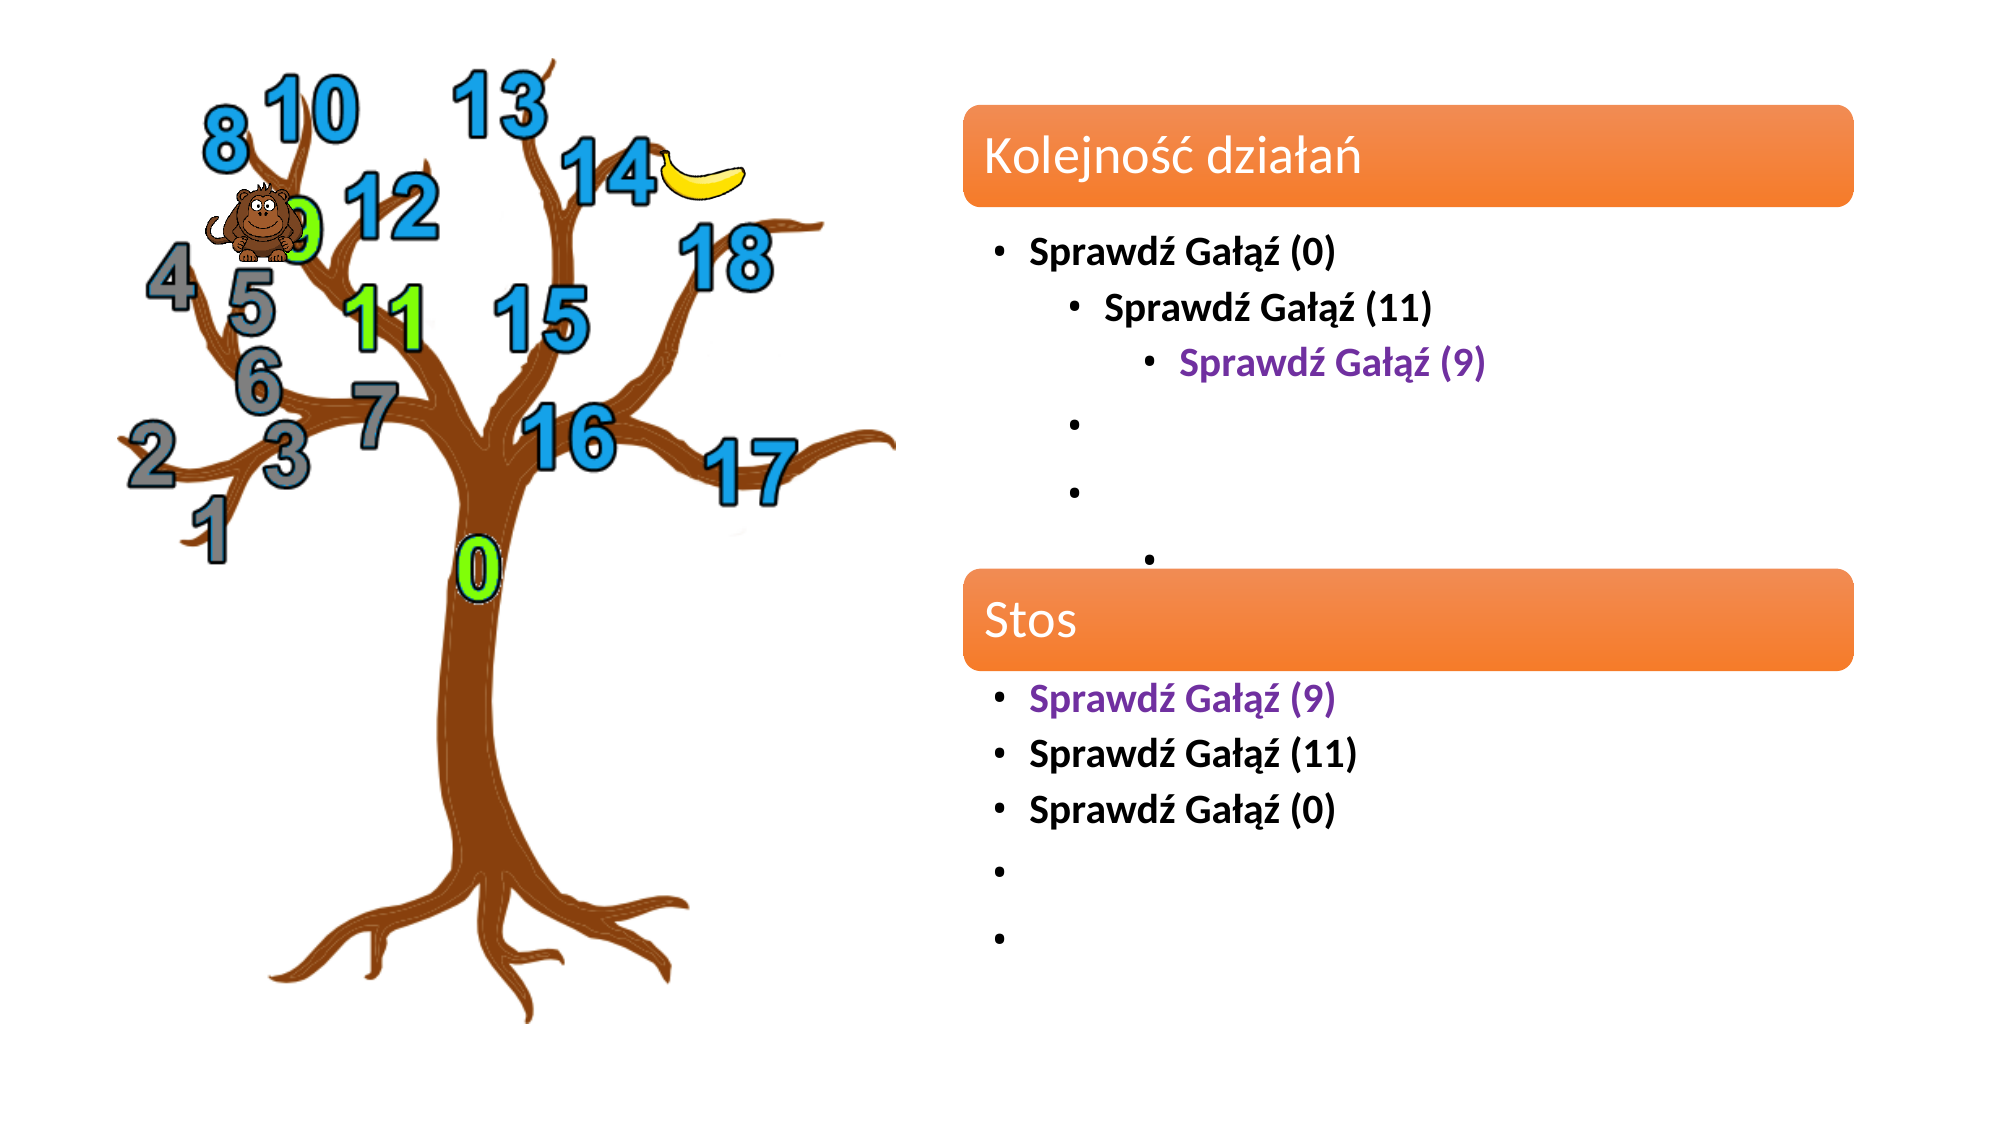

Kolejność działań
Sprawdź Gałąź (0)
Sprawdź Gałąź (11)
Sprawdź Gałąź (9)
Stos
Sprawdź Gałąź (9)
Sprawdź Gałąź (11)
Sprawdź Gałąź (0)